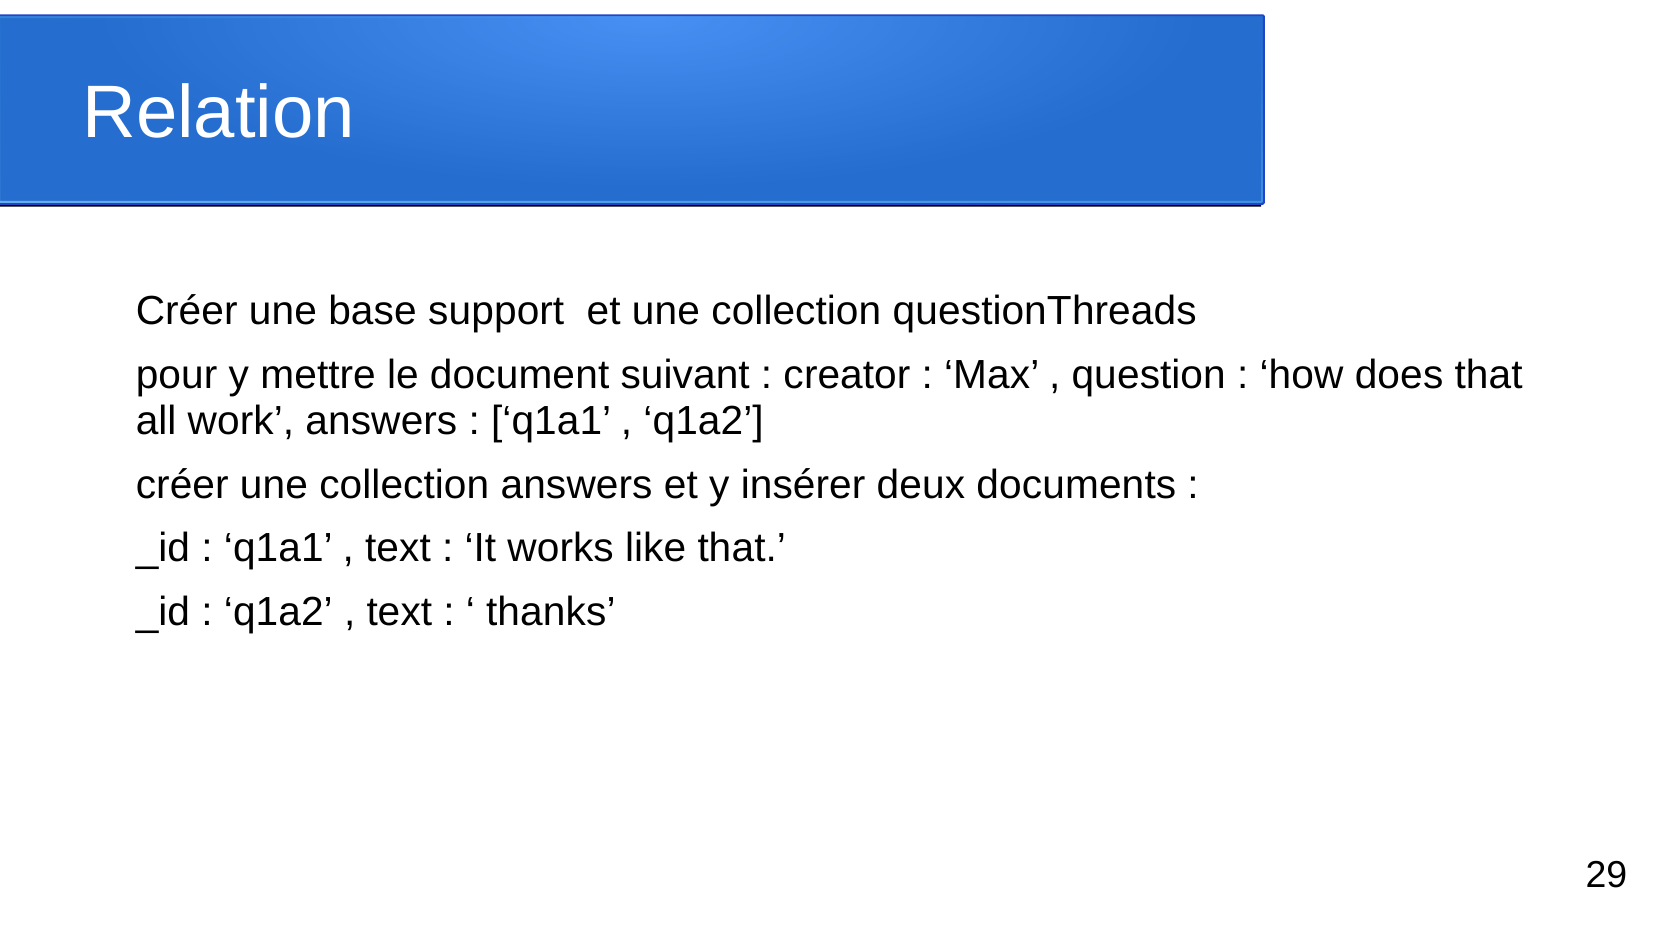

# Relation
Créer une base support et une collection questionThreads
pour y mettre le document suivant : creator : ‘Max’ , question : ‘how does that all work’, answers : [‘q1a1’ , ‘q1a2’]
créer une collection answers et y insérer deux documents :
_id : ‘q1a1’ , text : ‘It works like that.’
_id : ‘q1a2’ , text : ‘ thanks’
29